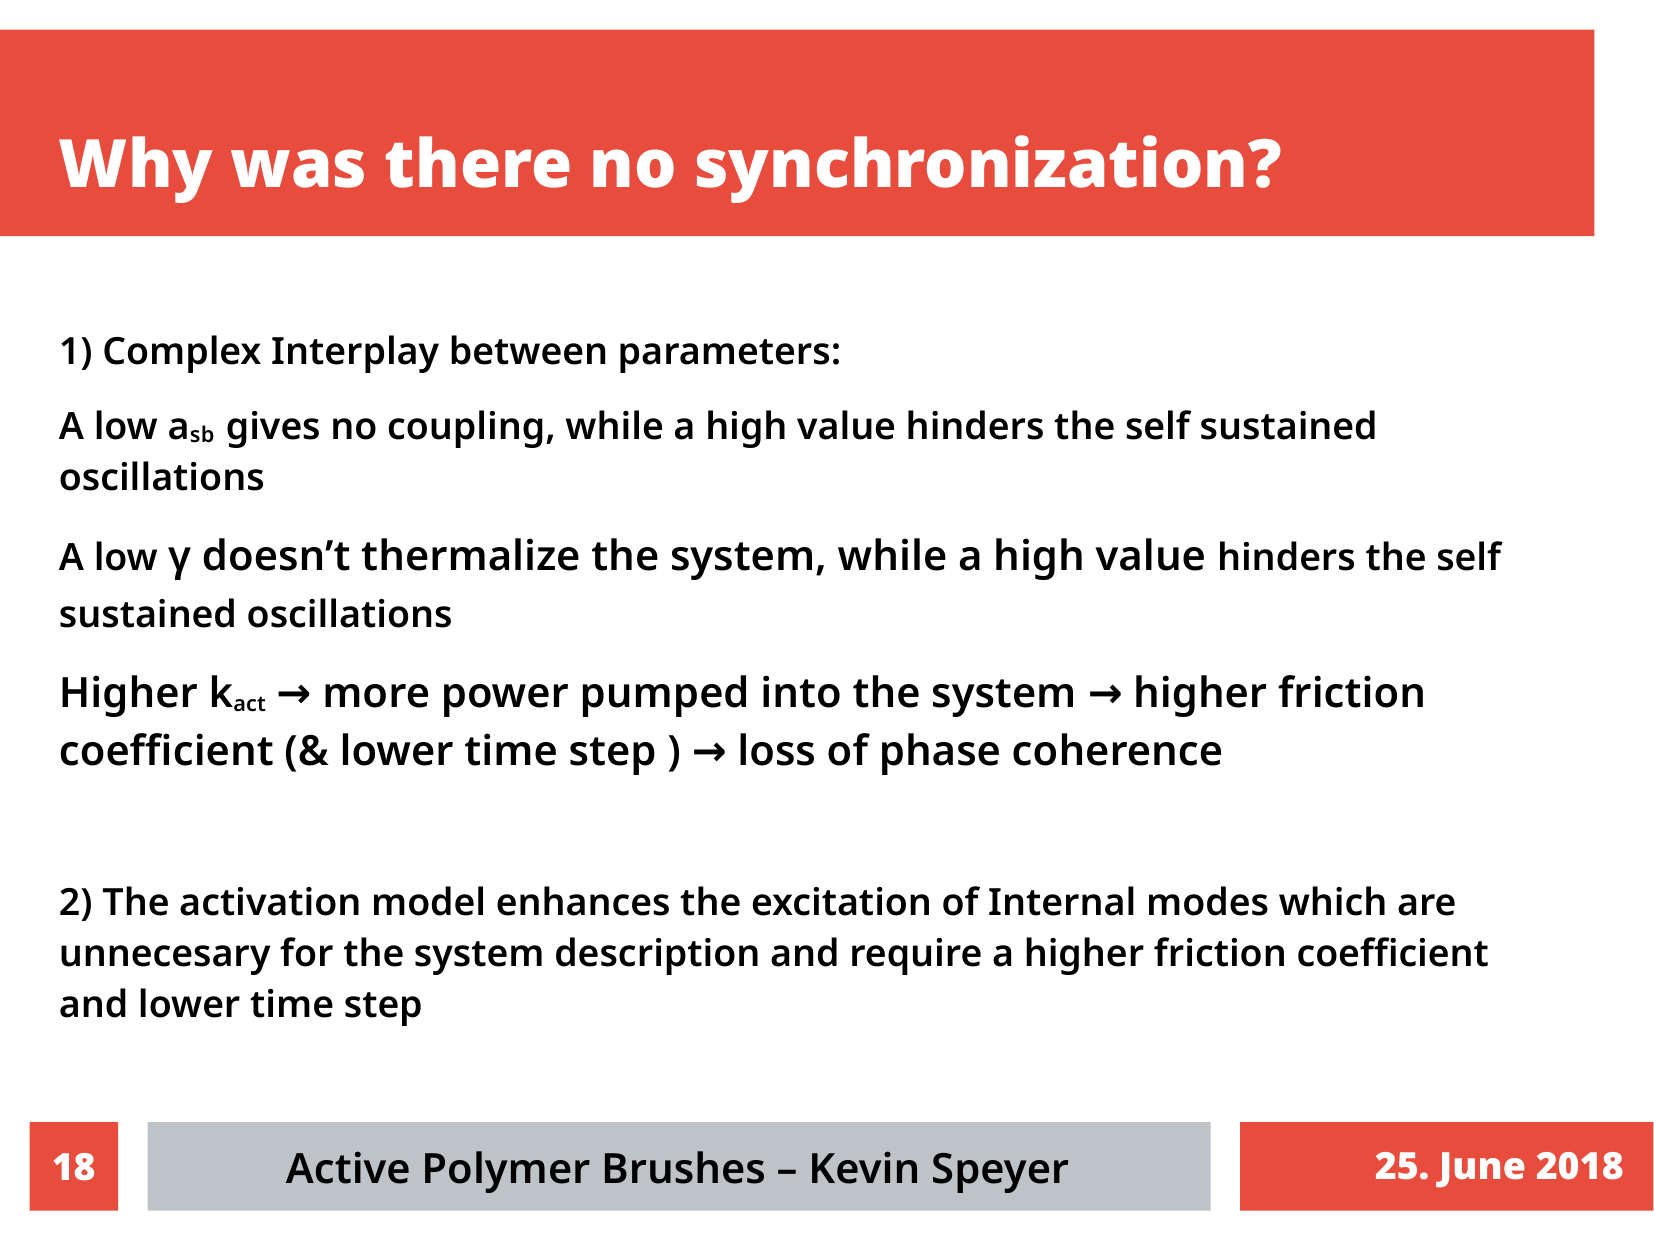

# Why was there no synchronization?
1) Complex Interplay between parameters:
A low asb gives no coupling, while a high value hinders the self sustained oscillations
A low γ doesn’t thermalize the system, while a high value hinders the self sustained oscillations
Higher kact → more power pumped into the system → higher friction coefficient (& lower time step ) → loss of phase coherence
2) The activation model enhances the excitation of Internal modes which are unnecesary for the system description and require a higher friction coefficient and lower time step
18
25. June 2018
Active Polymer Brushes – Kevin Speyer